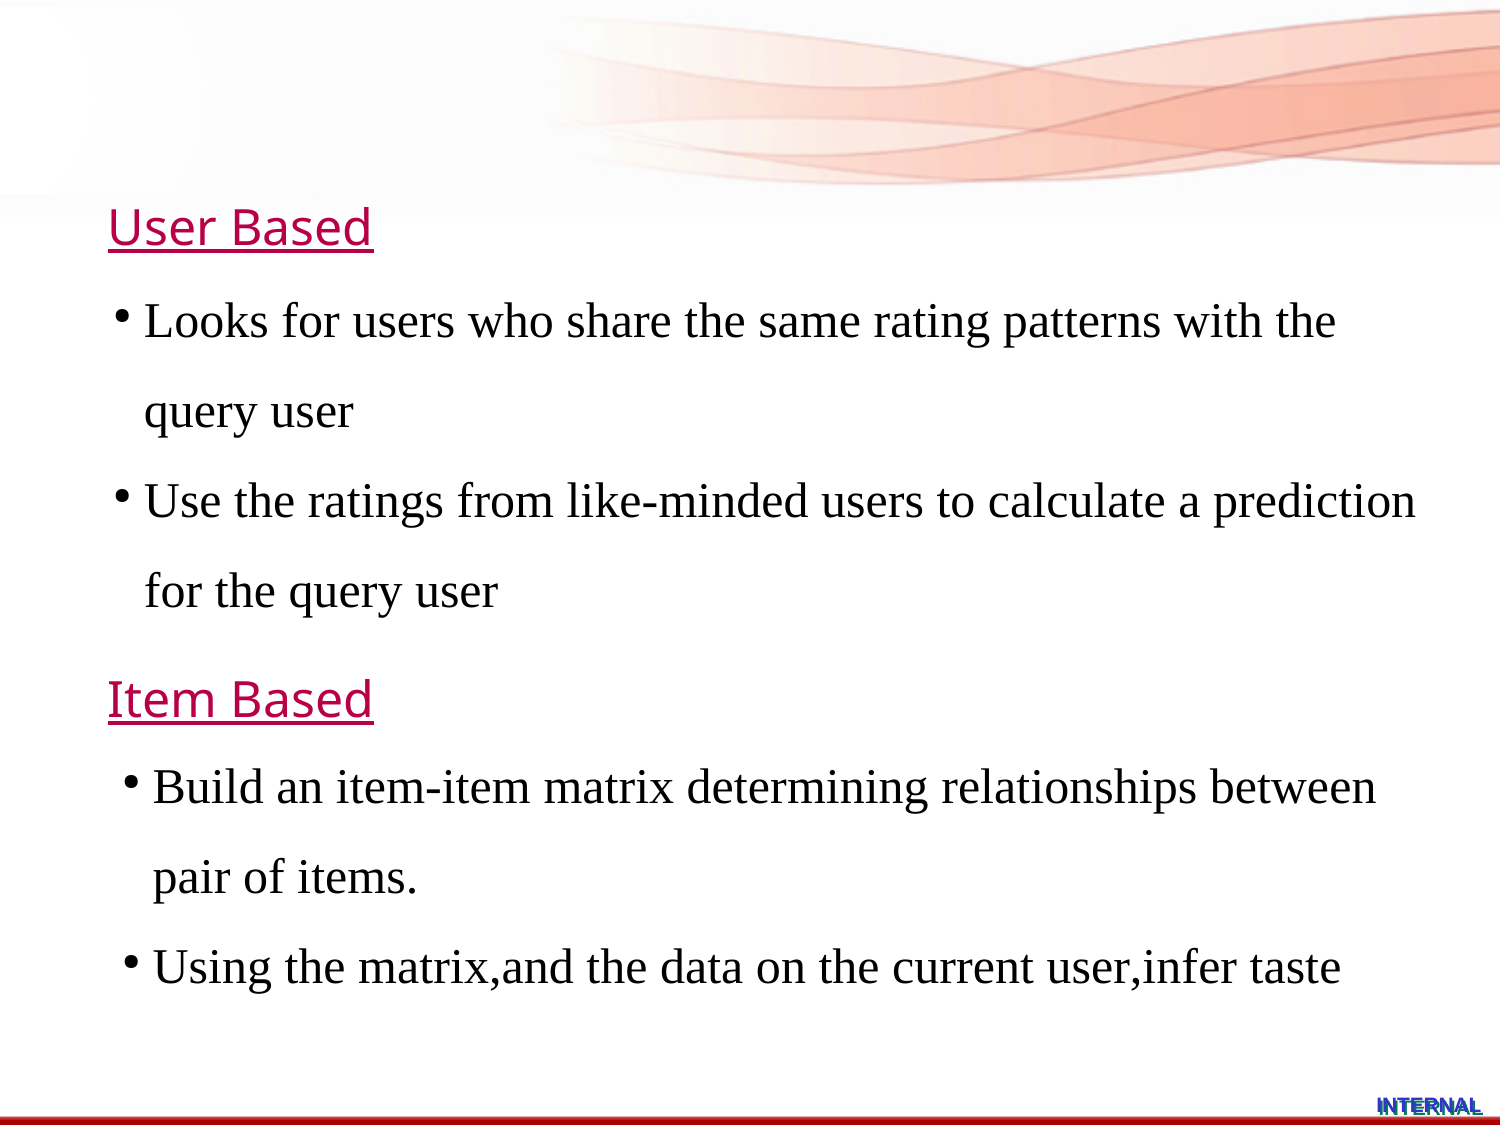

User Based
 Looks for users who share the same rating patterns with the
 query user
 Use the ratings from like-minded users to calculate a prediction
 for the query user
Item Based
 Build an item-item matrix determining relationships between
 pair of items.
 Using the matrix,and the data on the current user,infer taste